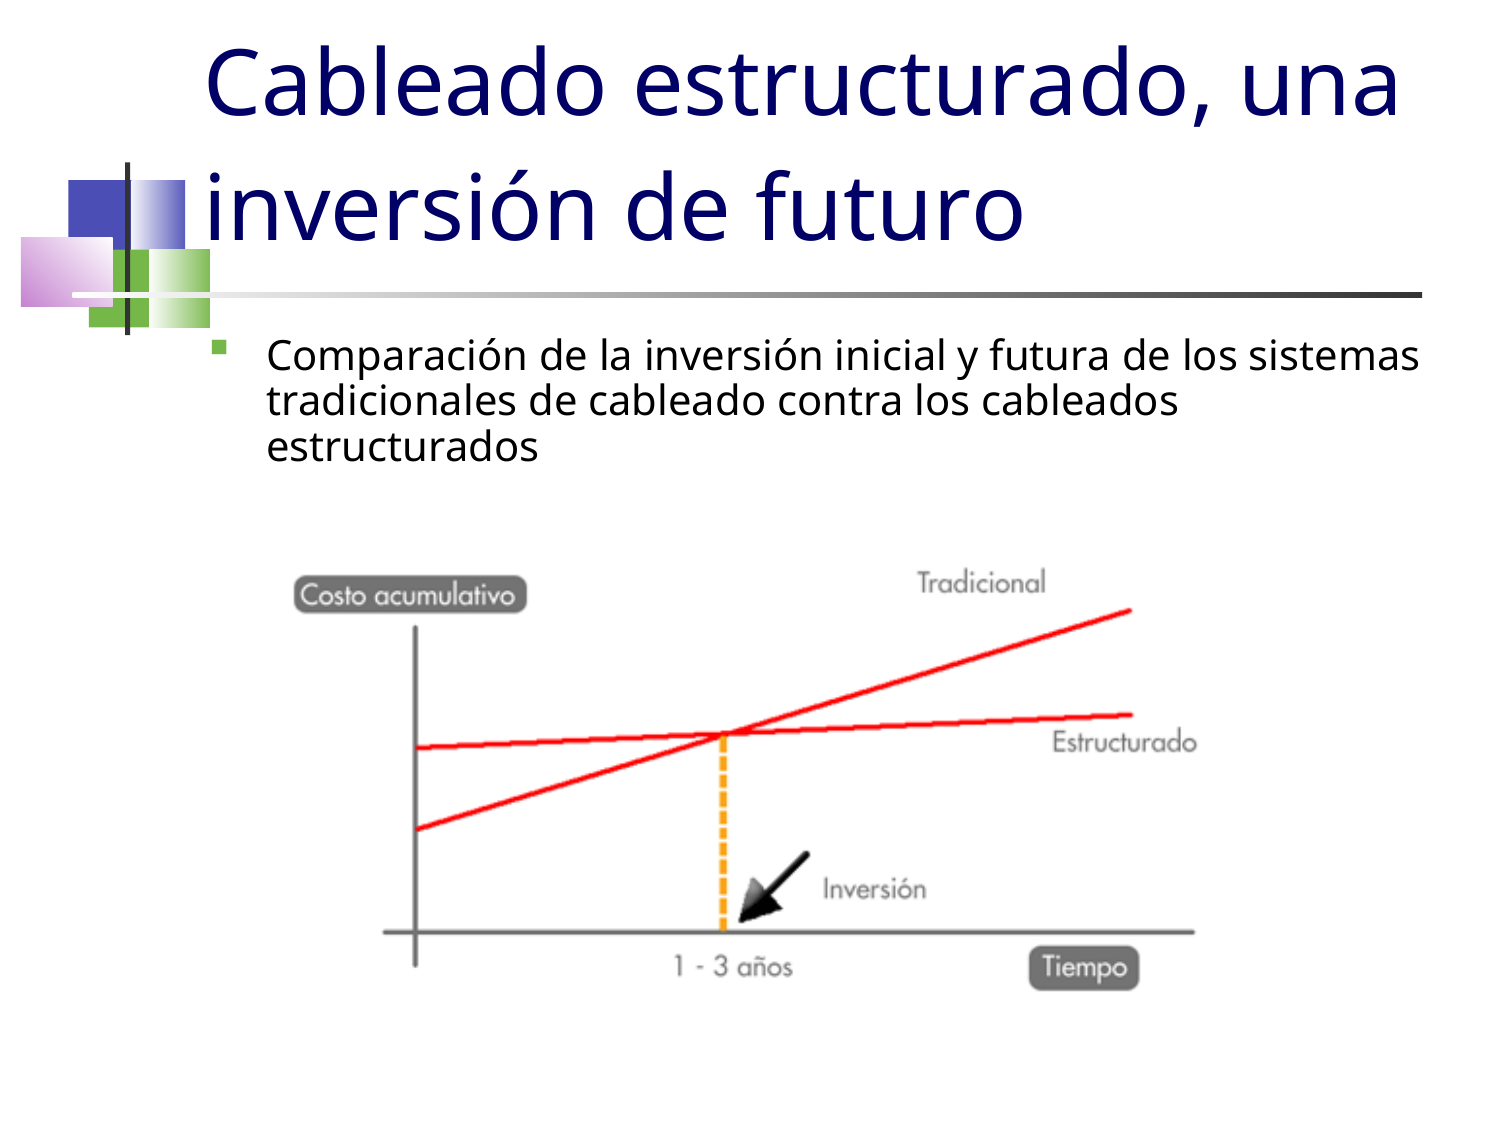

# Cableado estructurado, una inversión de futuro
Comparación de la inversión inicial y futura de los sistemas tradicionales de cableado contra los cableados estructurados